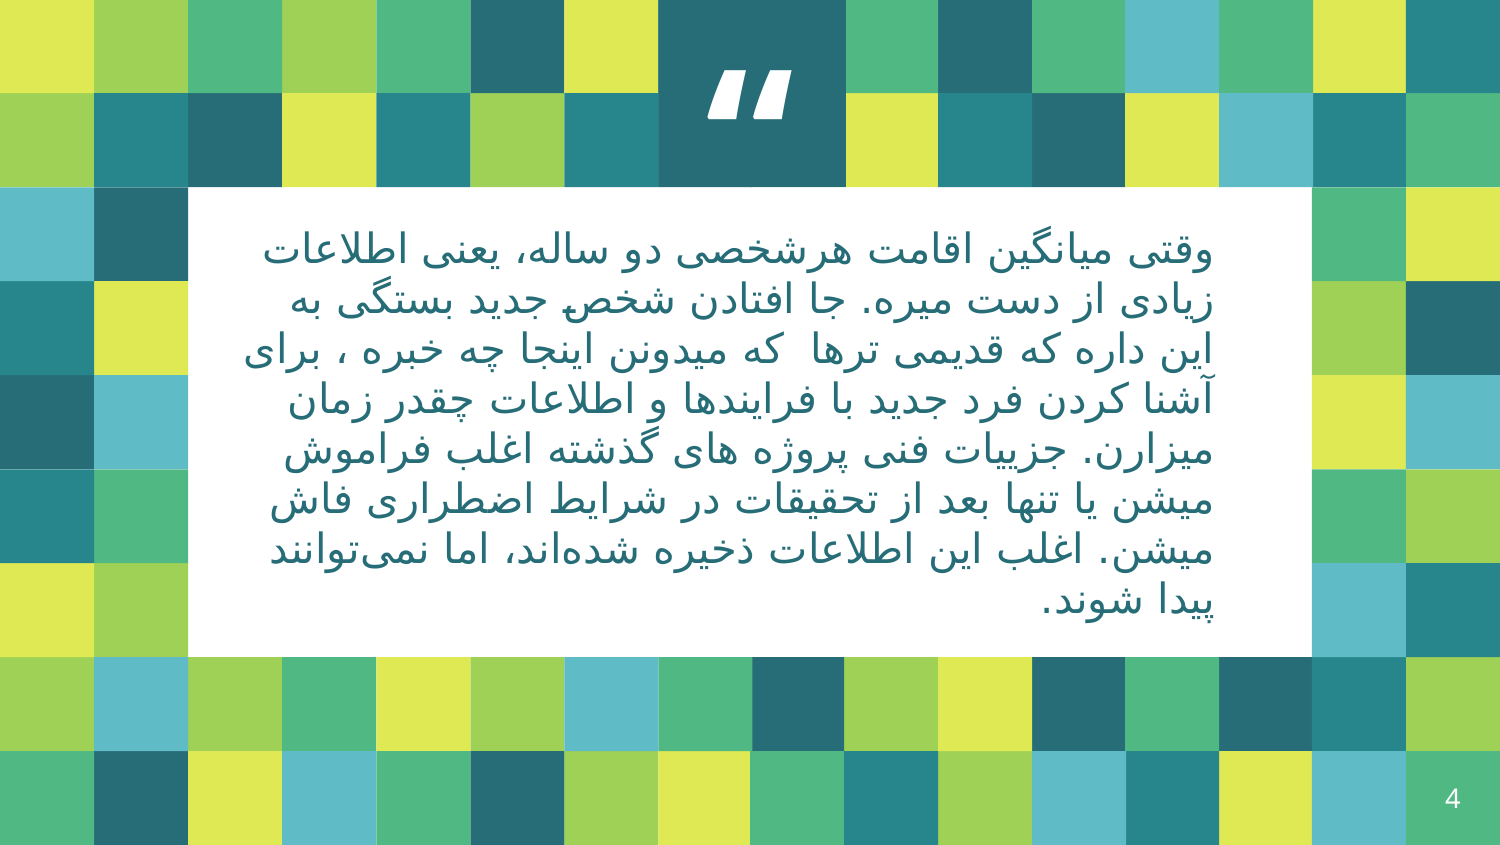

# وقتی میانگین اقامت هرشخصی دو ساله، یعنی اطلاعات زیادی از دست میره. جا افتادن شخص جدید بستگی به این داره که قدیمی ترها که میدونن اینجا چه خبره ، برای آشنا کردن فرد جدید با فرایندها و اطلاعات چقدر زمان میزارن. جزییات فنی پروژه های گذشته اغلب فراموش میشن یا تنها بعد از تحقیقات در شرایط اضطراری فاش میشن. اغلب این اطلاعات ذخیره شده‌اند، اما نمی‌توانند پیدا شوند.
4